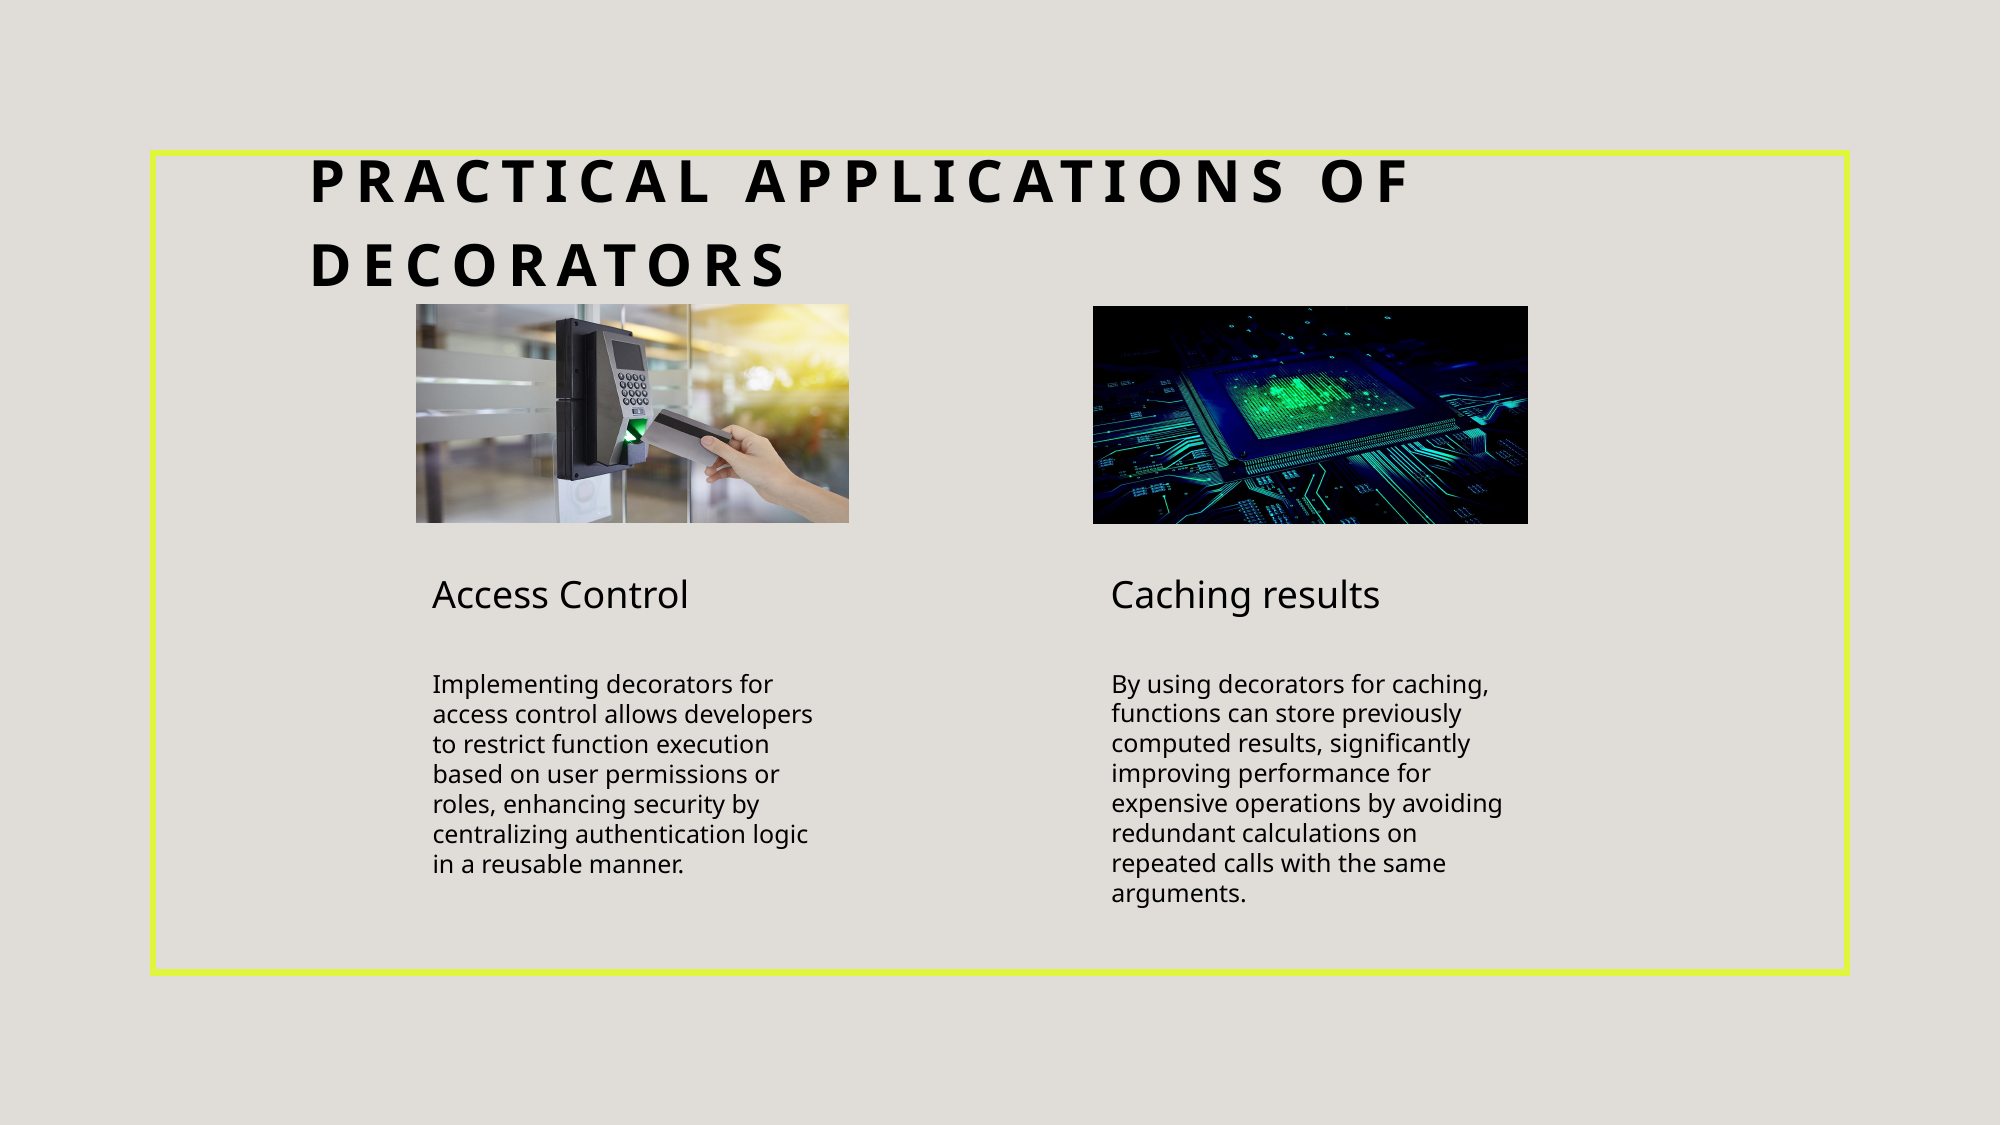

# Practical applications of decorators
Access Control
Caching results
By using decorators for caching, functions can store previously computed results, significantly improving performance for expensive operations by avoiding redundant calculations on repeated calls with the same arguments.
Implementing decorators for access control allows developers to restrict function execution based on user permissions or roles, enhancing security by centralizing authentication logic in a reusable manner.